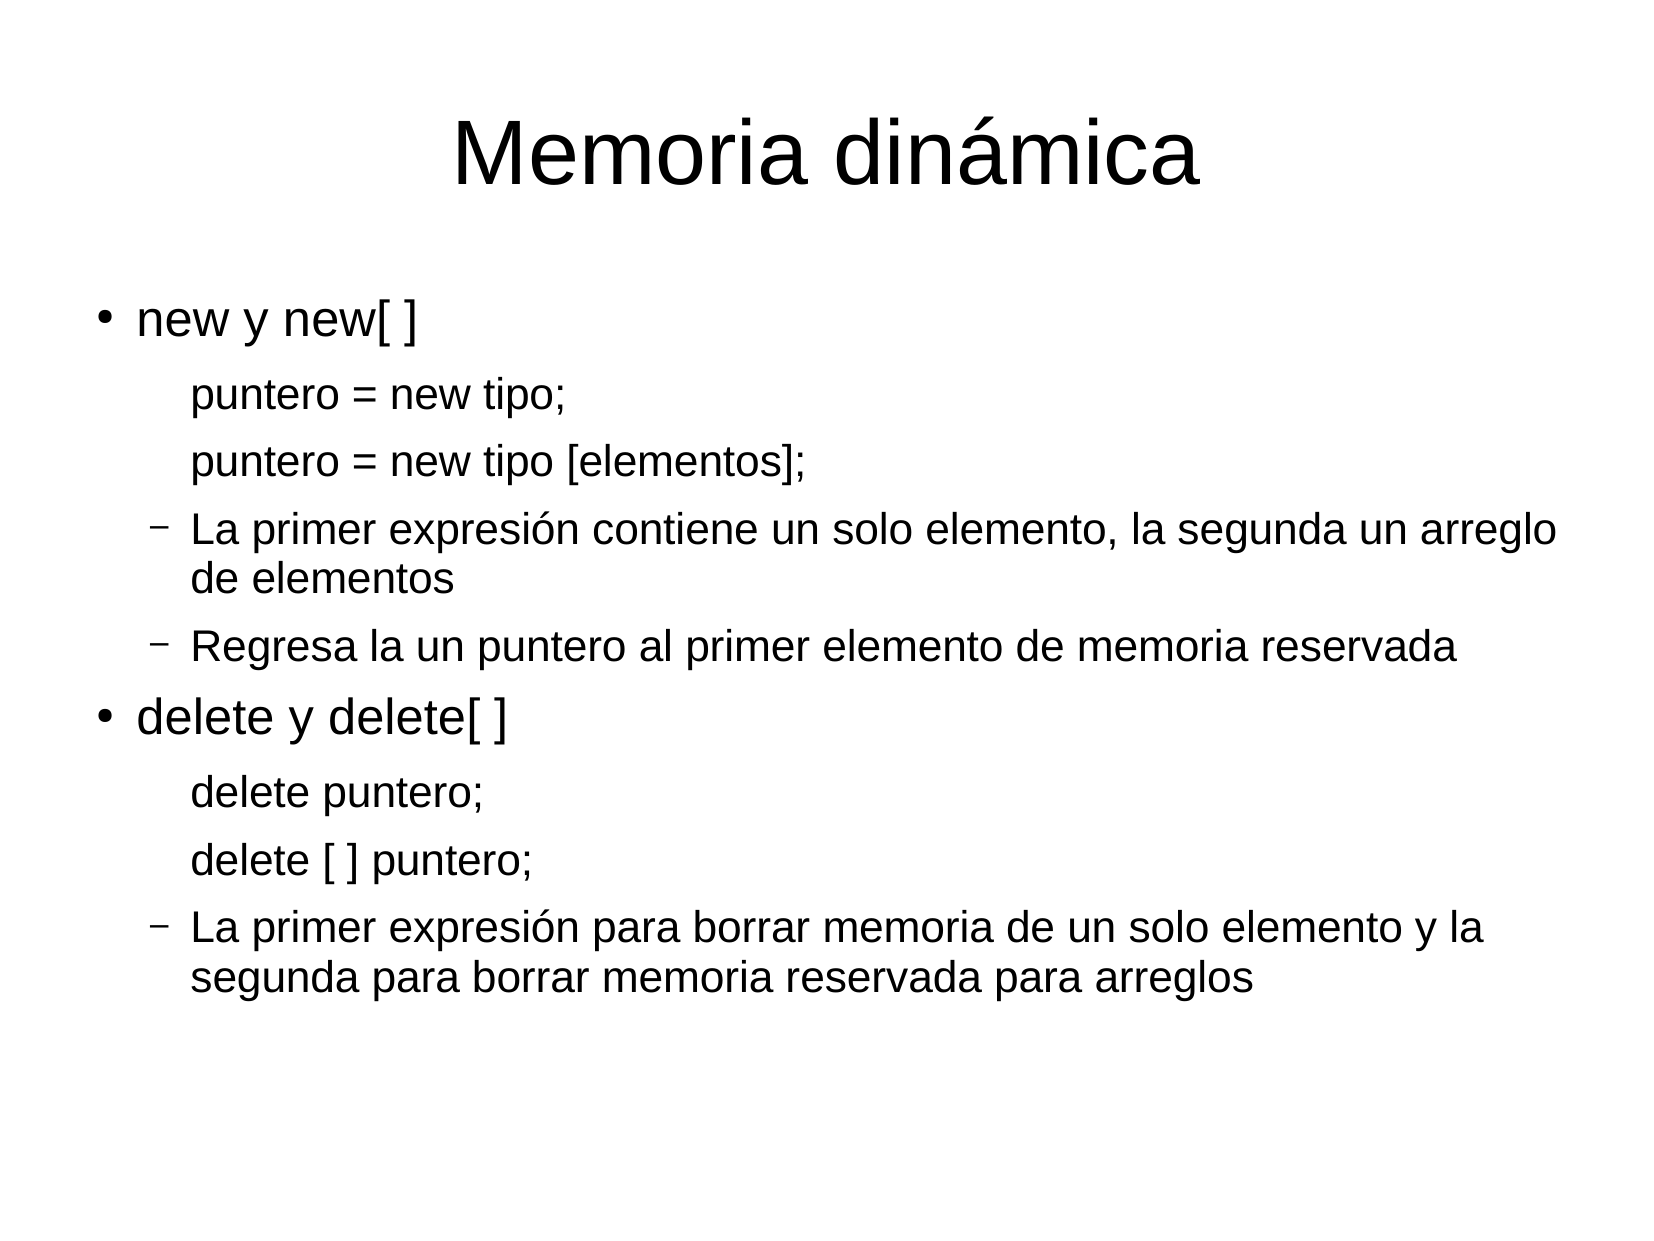

# Memoria dinámica
new y new[ ]
puntero = new tipo;
puntero = new tipo [elementos];
La primer expresión contiene un solo elemento, la segunda un arreglo de elementos
Regresa la un puntero al primer elemento de memoria reservada
delete y delete[ ]
delete puntero;
delete [ ] puntero;
La primer expresión para borrar memoria de un solo elemento y la segunda para borrar memoria reservada para arreglos